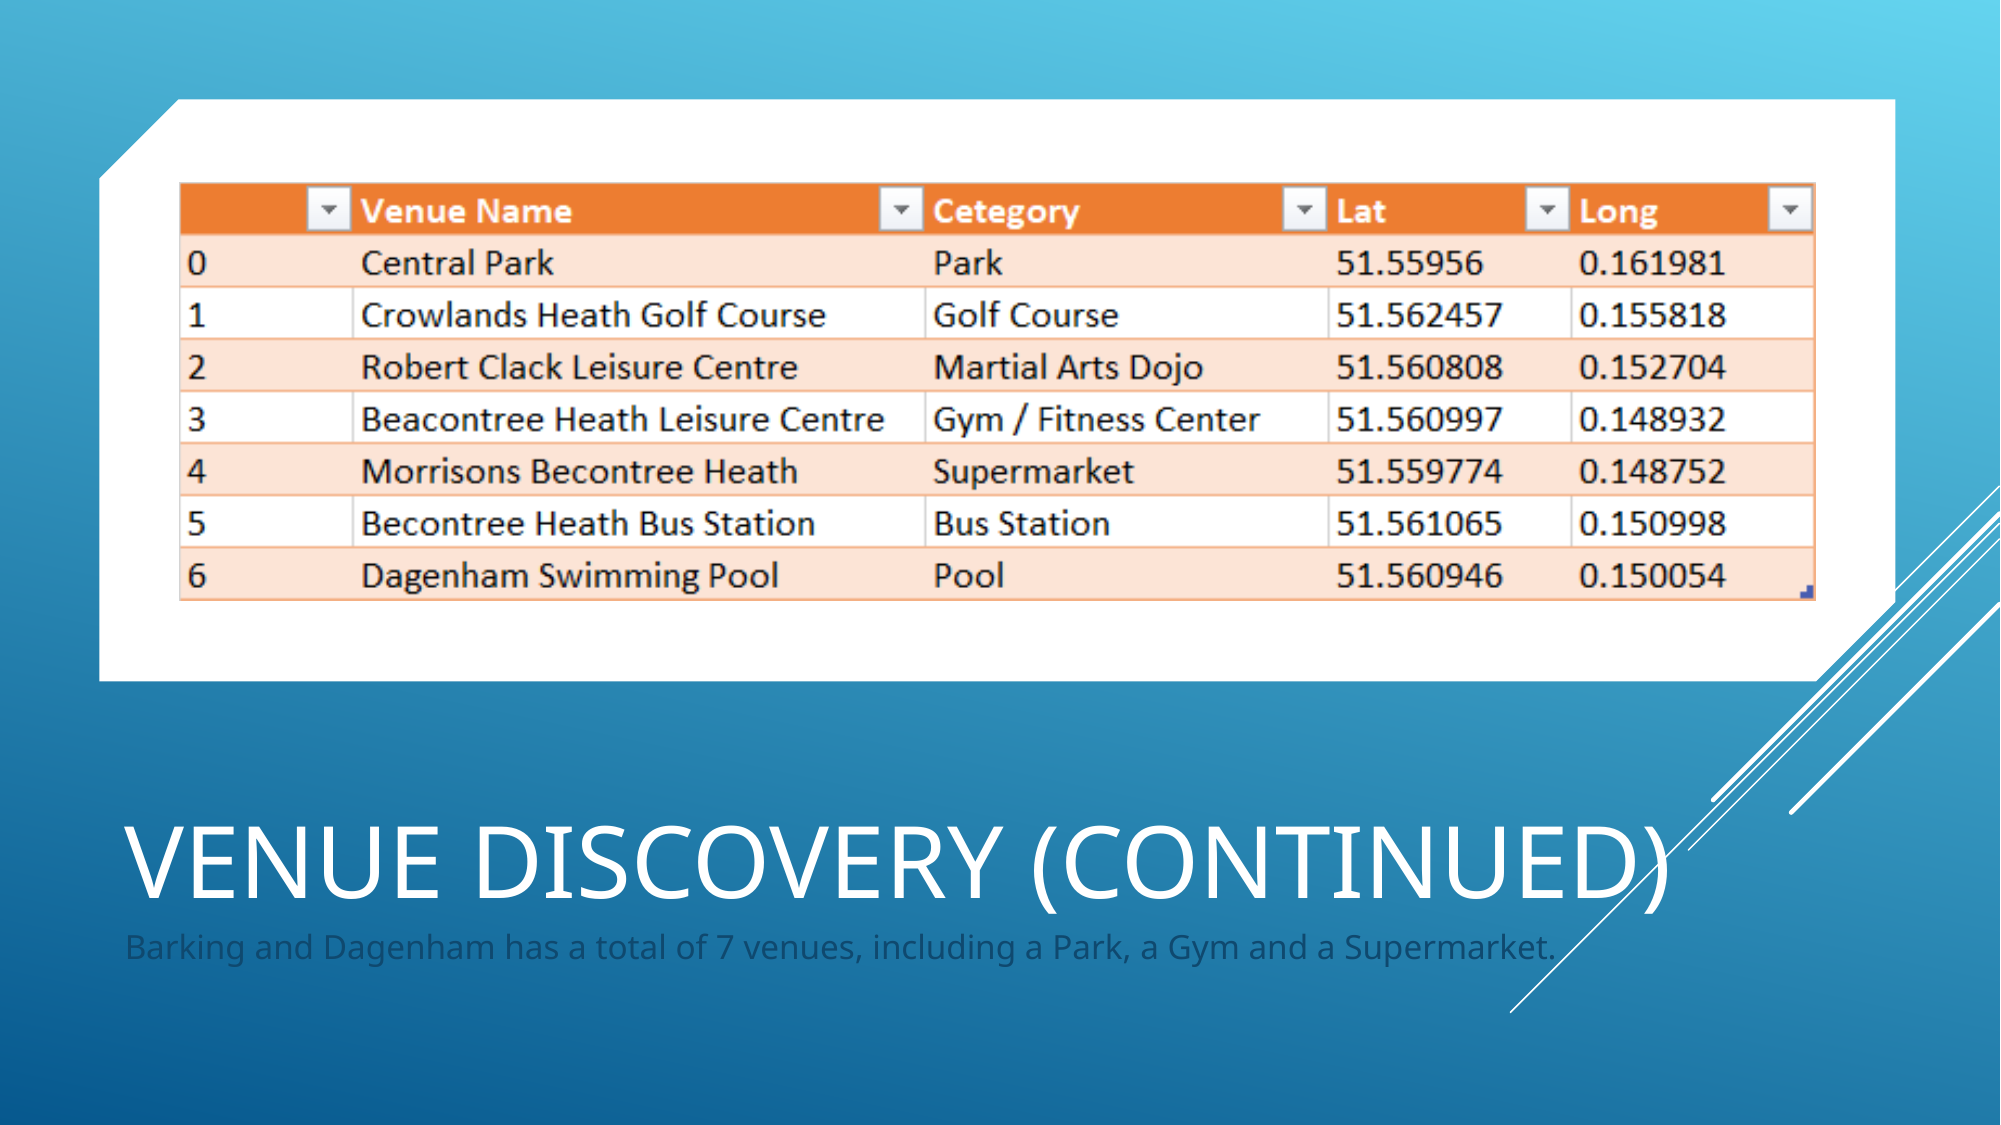

# Venue discovery (continued)
Barking and Dagenham has a total of 7 venues, including a Park, a Gym and a Supermarket.